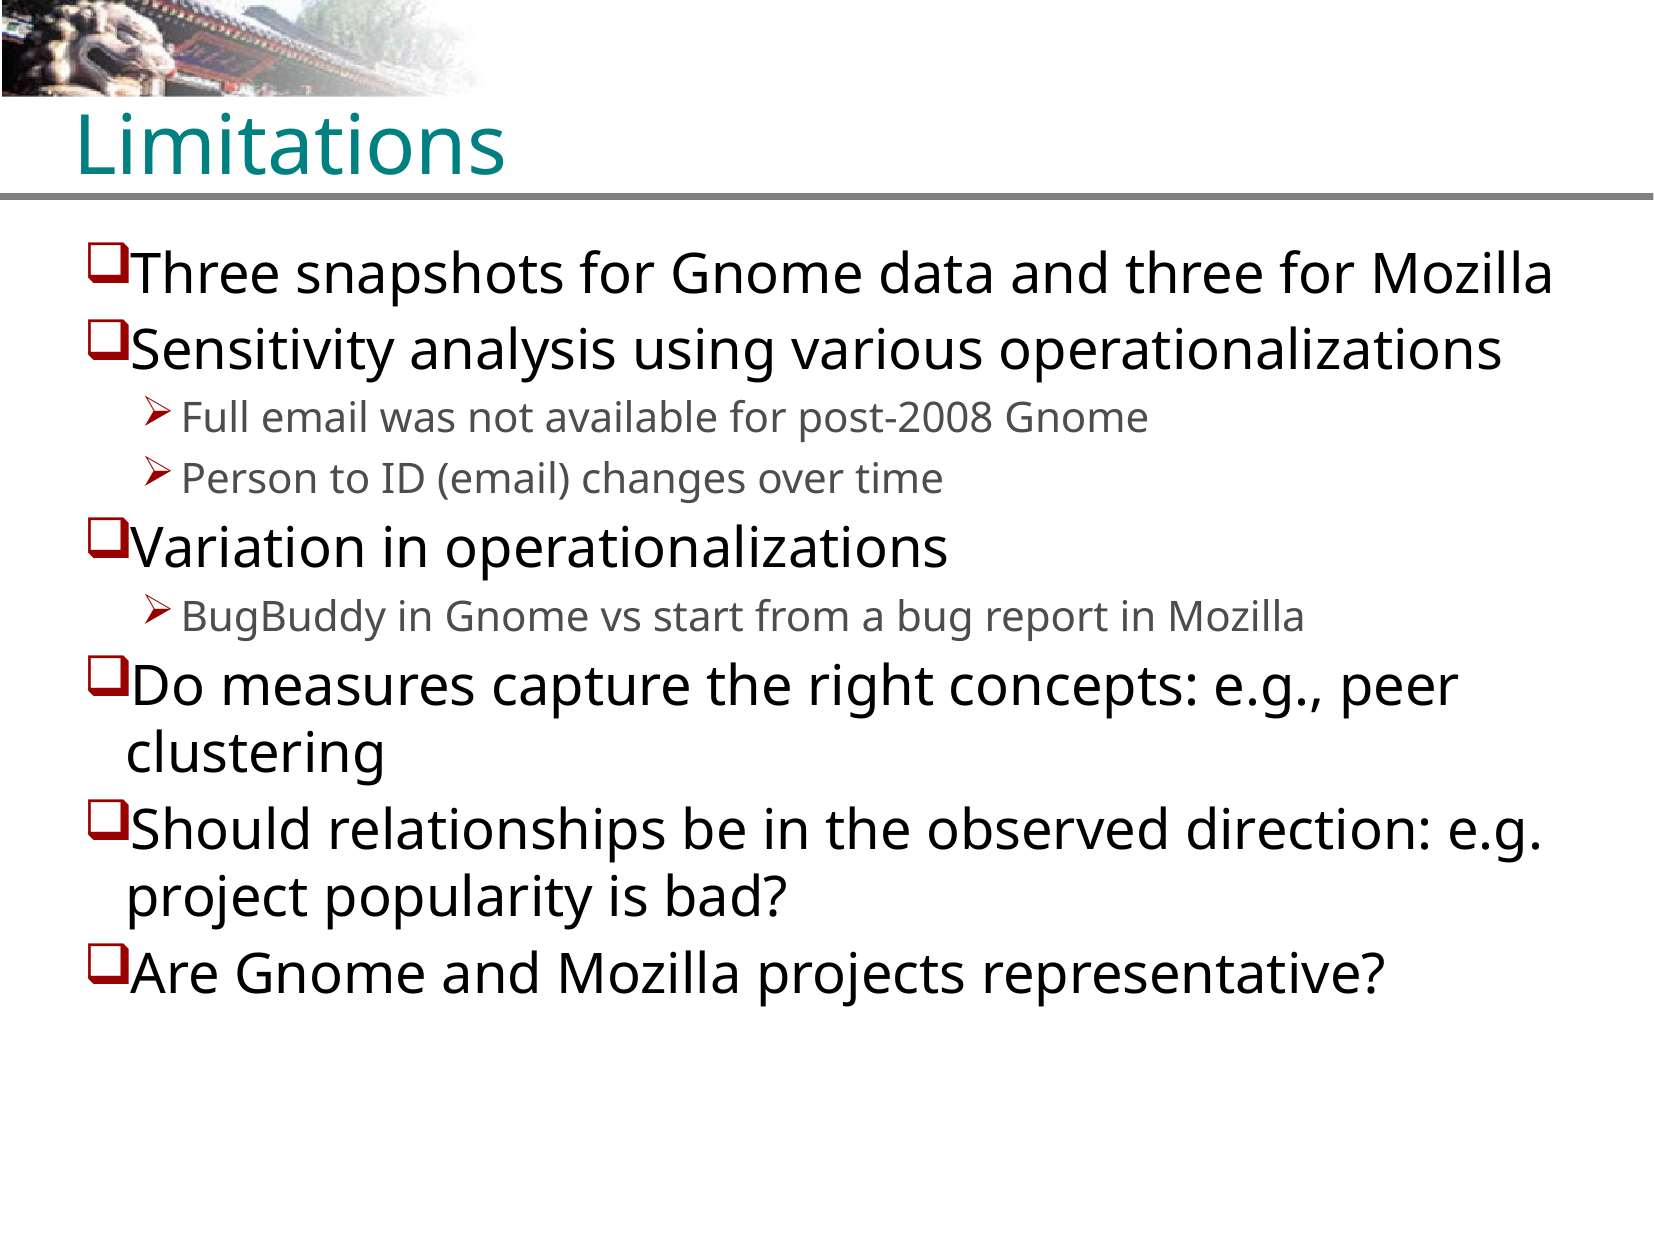

# Limitations
Three snapshots for Gnome data and three for Mozilla
Sensitivity analysis using various operationalizations
Full email was not available for post-2008 Gnome
Person to ID (email) changes over time
Variation in operationalizations
BugBuddy in Gnome vs start from a bug report in Mozilla
Do measures capture the right concepts: e.g., peer clustering
Should relationships be in the observed direction: e.g. project popularity is bad?
Are Gnome and Mozilla projects representative?